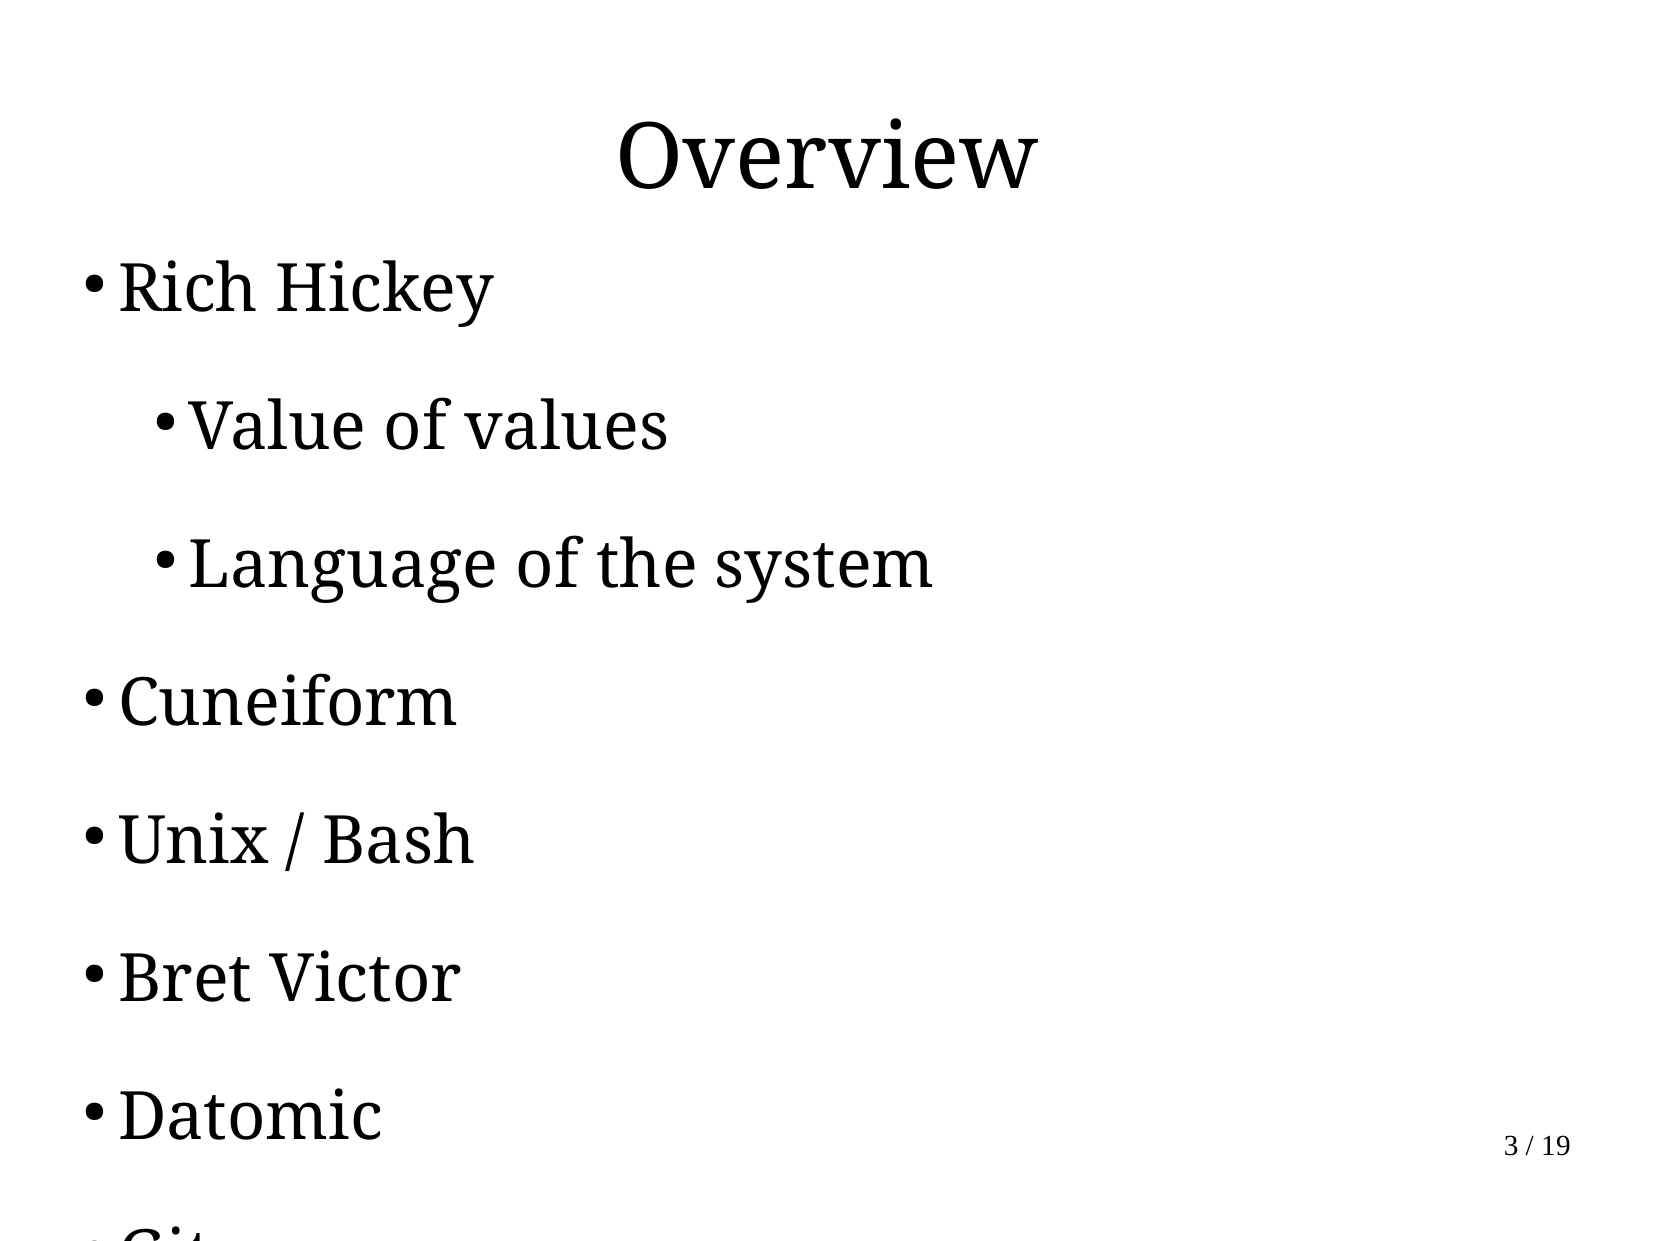

# Overview
Rich Hickey
Value of values
Language of the system
Cuneiform
Unix / Bash
Bret Victor
Datomic
Git
3